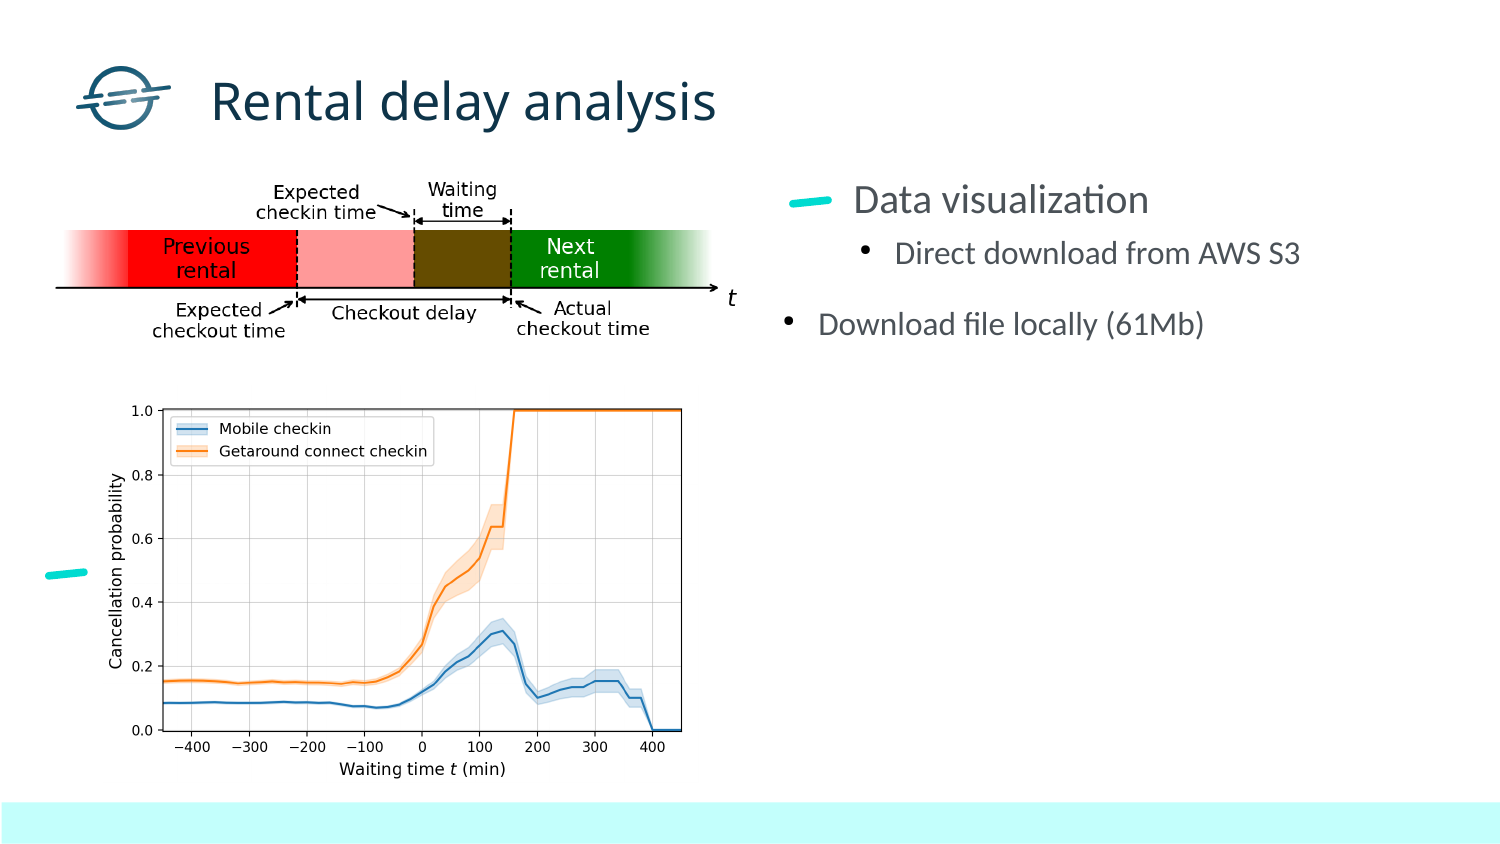

# Rental delay analysis
Data visualization
Direct download from AWS S3
Download file locally (61Mb)
Cancel. Prob. Increases with waiting time
Ridge regression (Ridge)
Gradient boosting model (GBM)